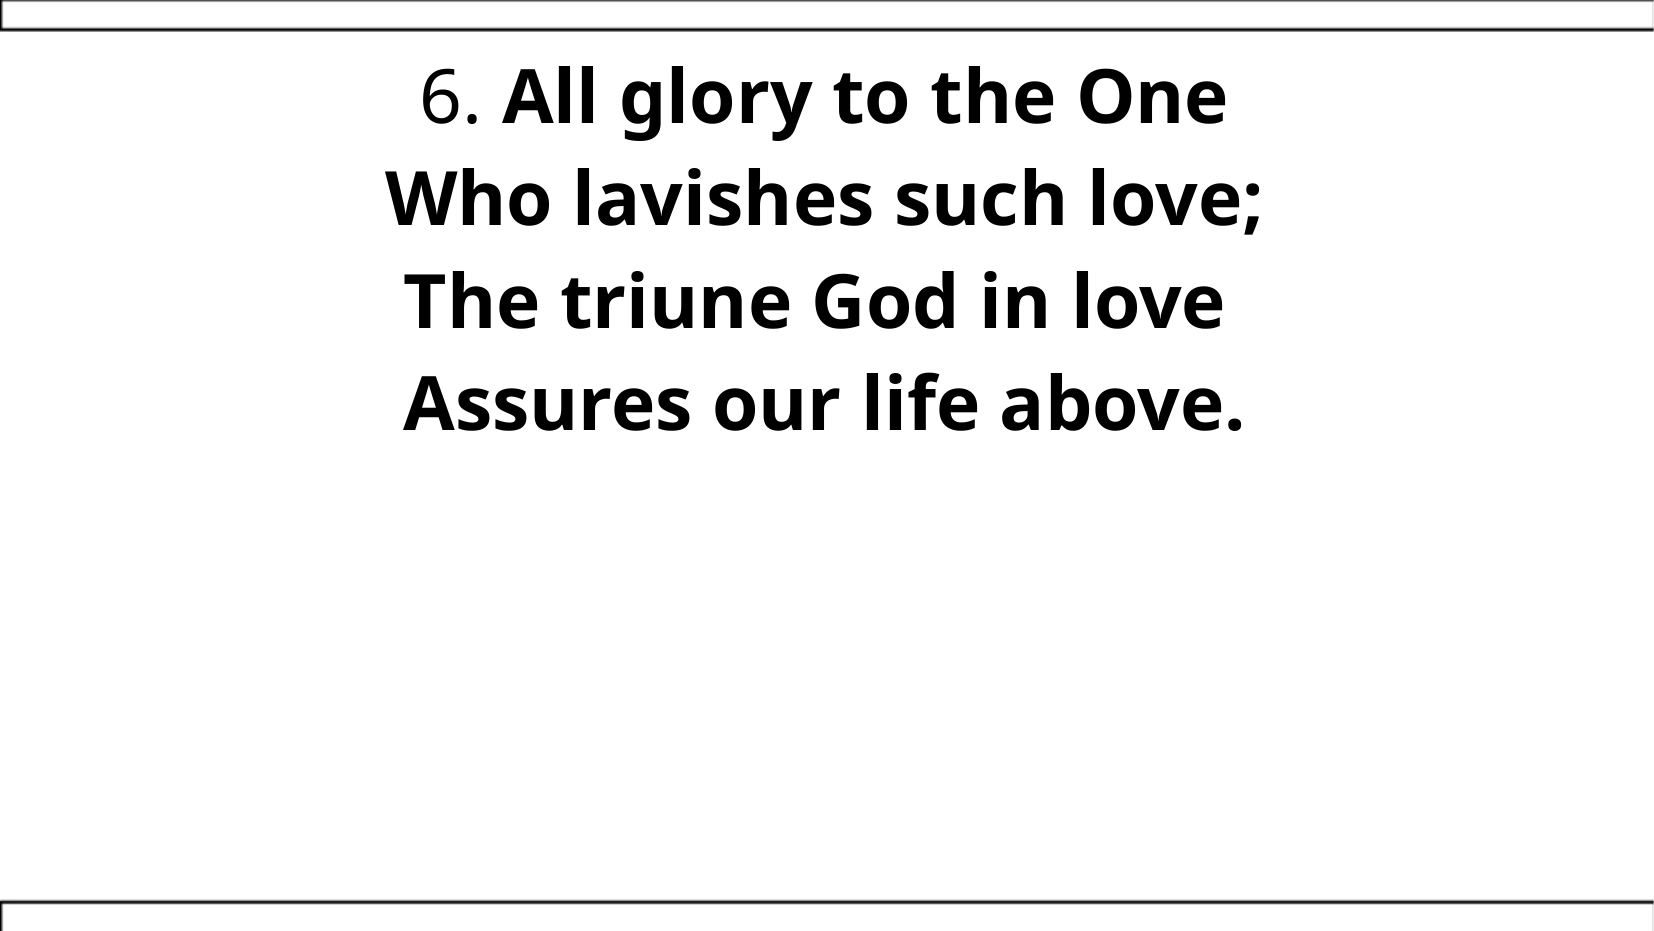

6. All glory to the One
Who lavishes such love;
The triune God in love
Assures our life above.